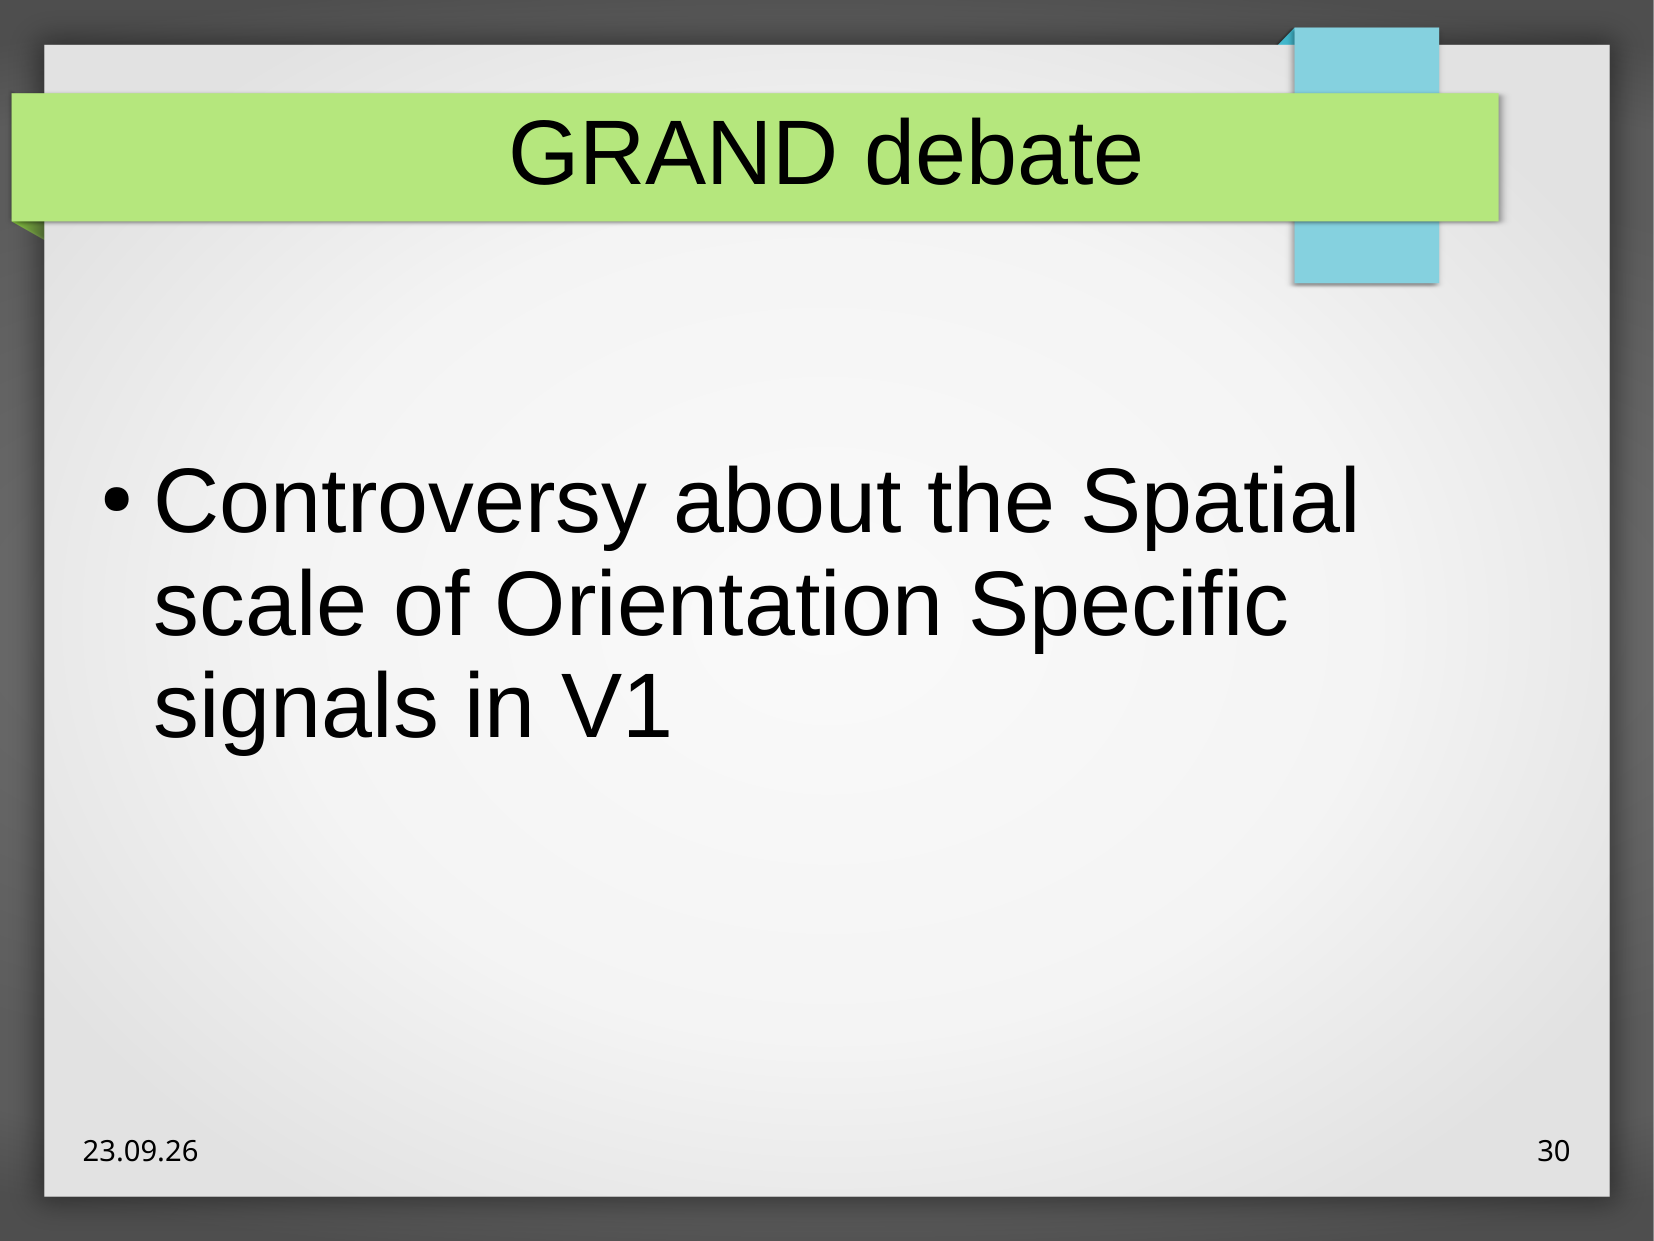

# GRAND debate
Controversy about the Spatial scale of Orientation Specific signals in V1
30